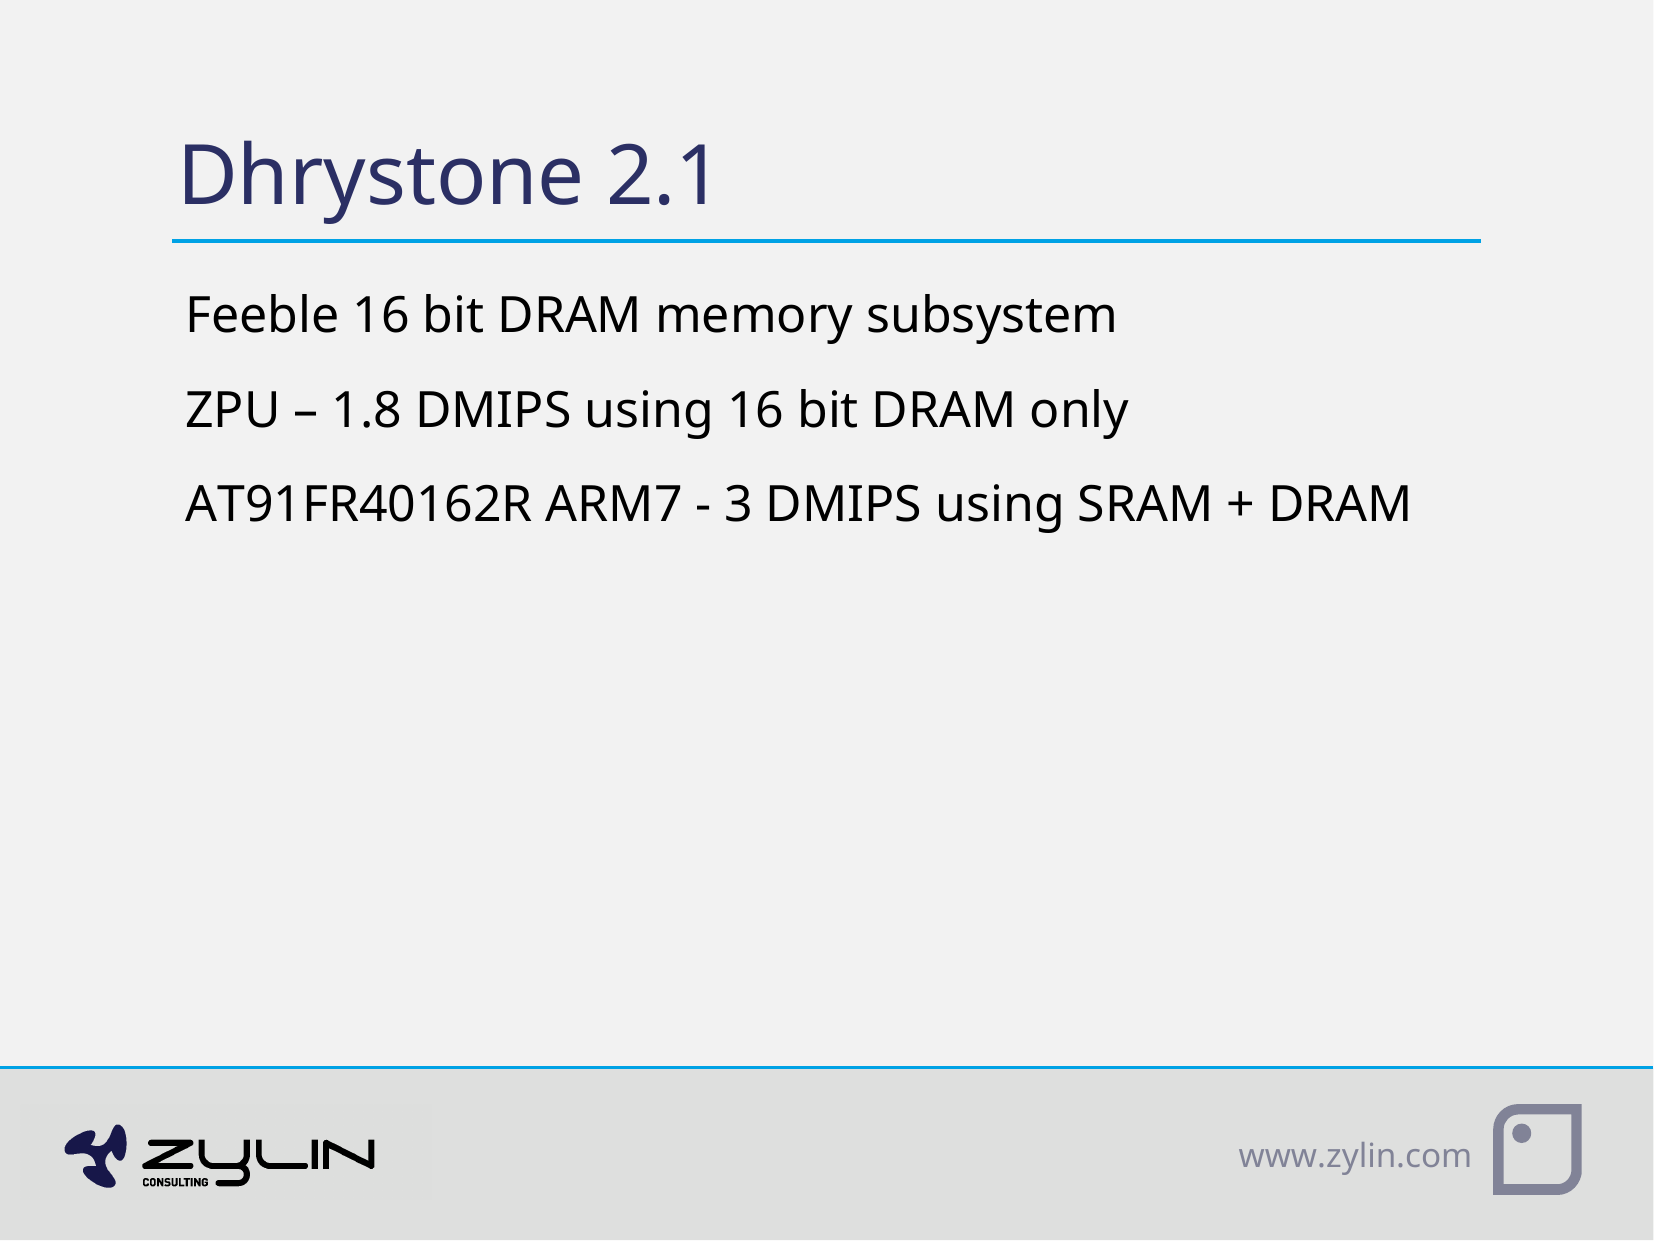

# Dhrystone 2.1
Feeble 16 bit DRAM memory subsystem
ZPU – 1.8 DMIPS using 16 bit DRAM only
AT91FR40162R ARM7 - 3 DMIPS using SRAM + DRAM